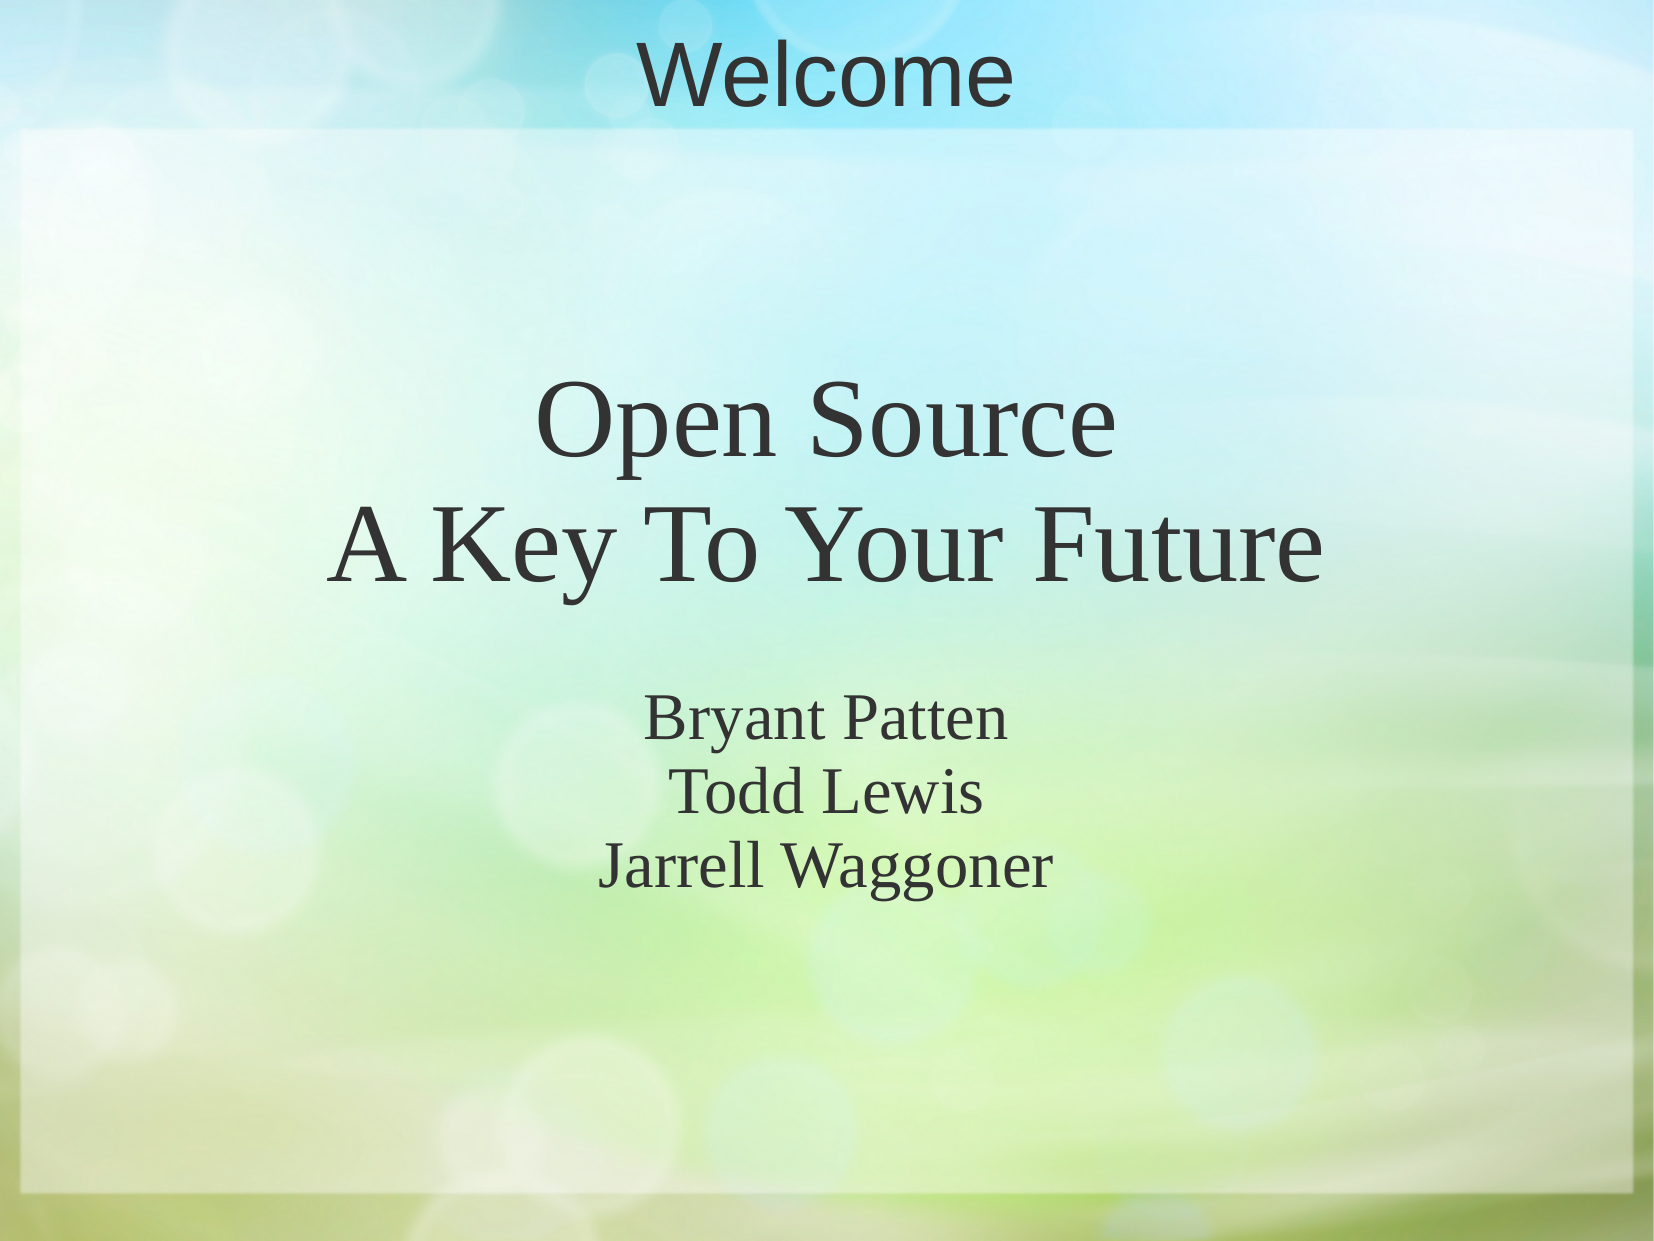

# Welcome
Open Source
A Key To Your Future
Bryant Patten
Todd Lewis
Jarrell Waggoner